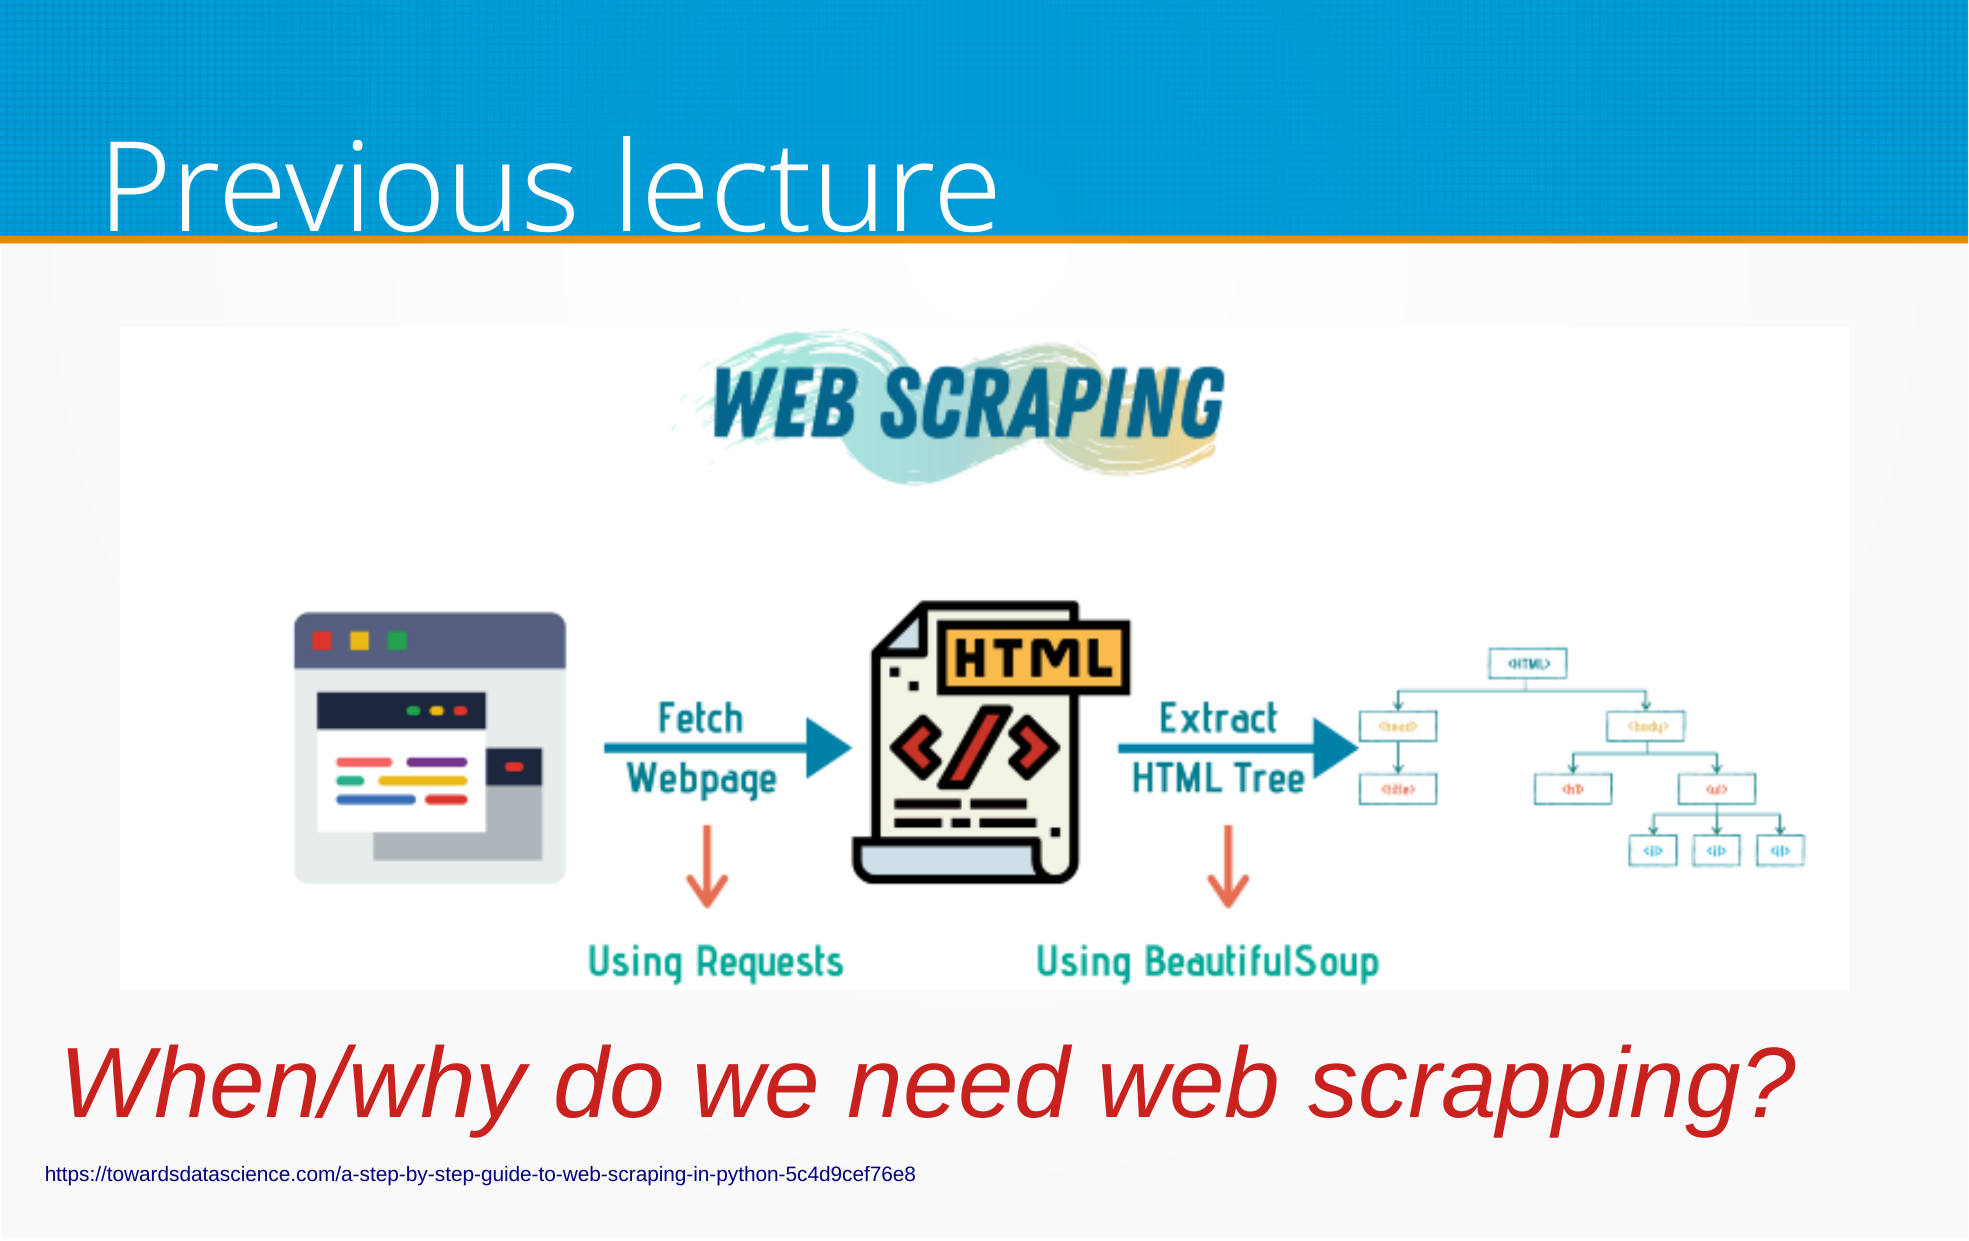

# Previous lecture
When/why do we need web scrapping?
https://towardsdatascience.com/a-step-by-step-guide-to-web-scraping-in-python-5c4d9cef76e8